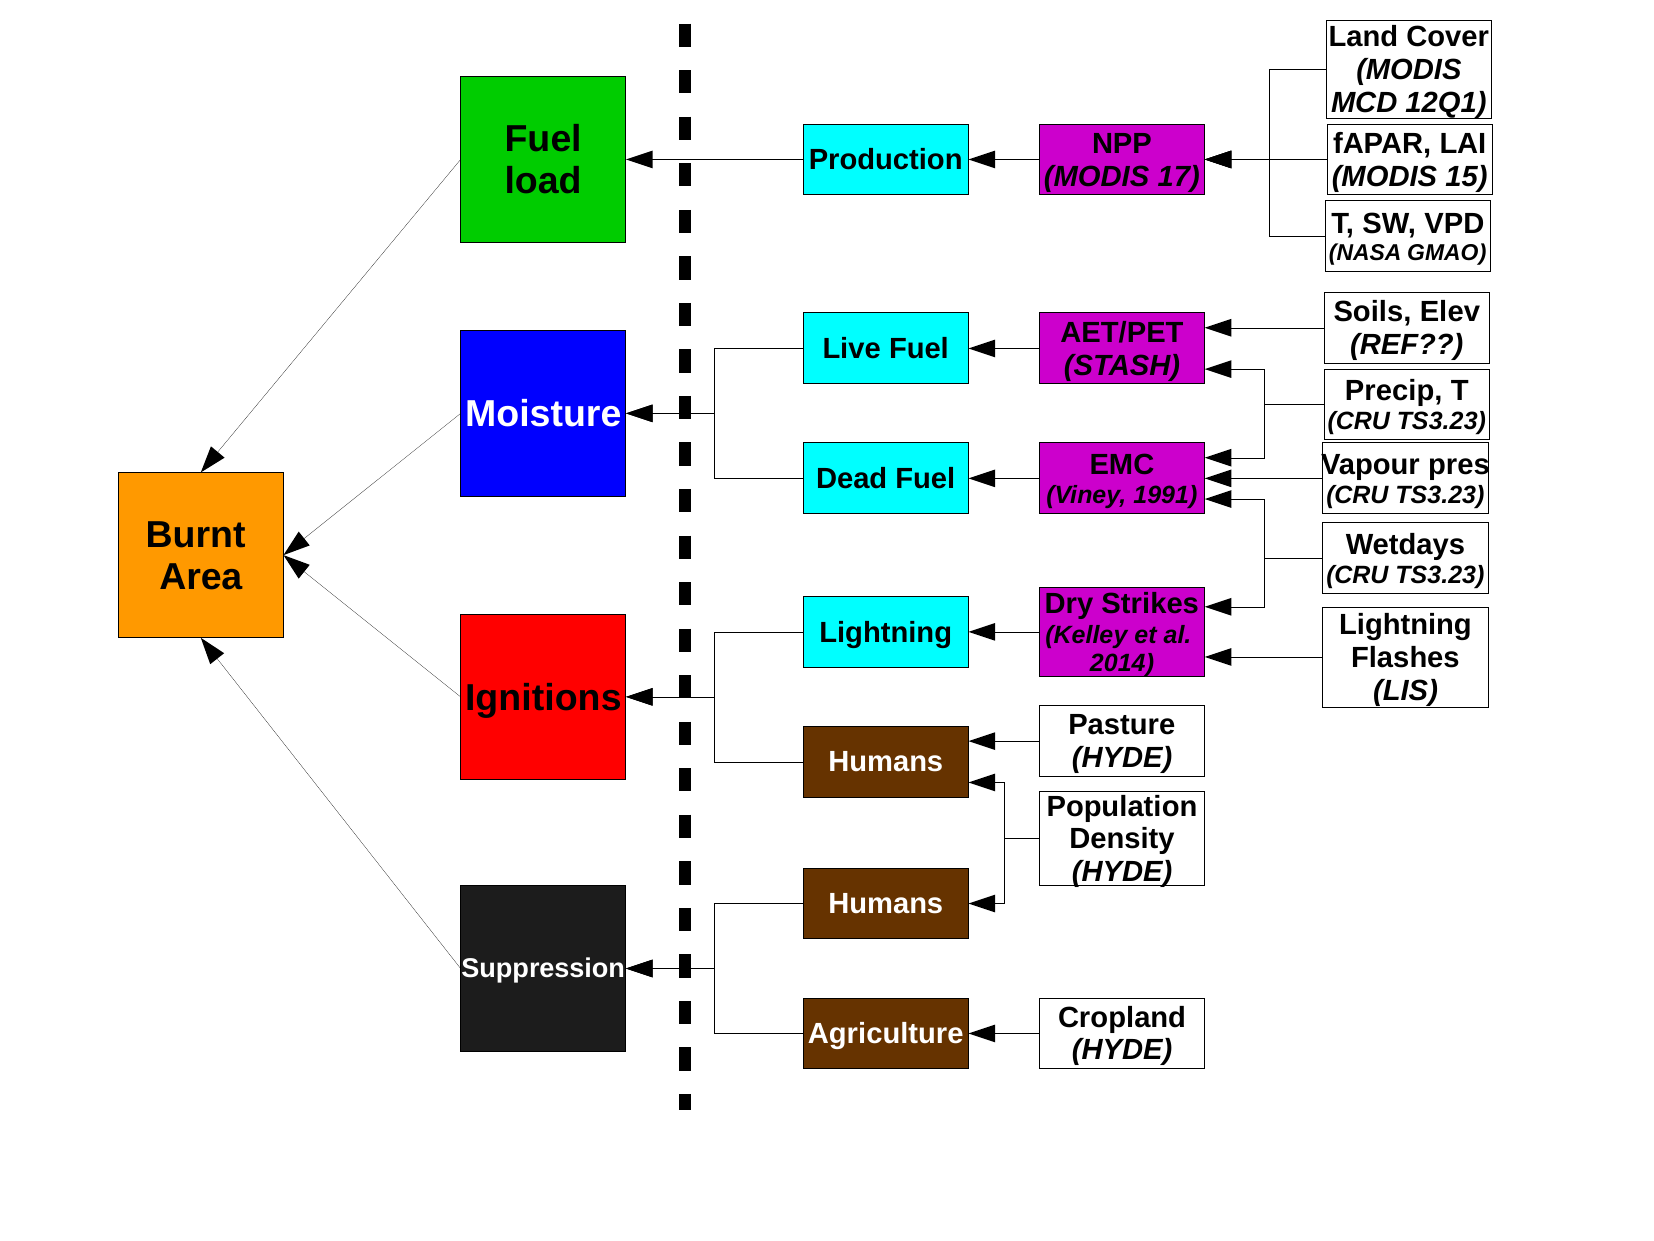

Land Cover
(MODIS
MCD 12Q1)
Fuel
load
Production
NPP
(MODIS 17)
fAPAR, LAI
(MODIS 15)
T, SW, VPD
(NASA GMAO)
Soils, Elev
(REF??)
Live Fuel
AET/PET
(STASH)
Moisture
Precip, T
(CRU TS3.23)
Dead Fuel
EMC
(Viney, 1991)
Vapour pres
(CRU TS3.23)
Burnt
Area
Wetdays
(CRU TS3.23)
Dry Strikes
(Kelley et al.
2014)
Lightning
Lightning
Flashes
(LIS)
Ignitions
Pasture
(HYDE)
Humans
Population
Density
(HYDE)
Humans
Suppression
Agriculture
Cropland
(HYDE)